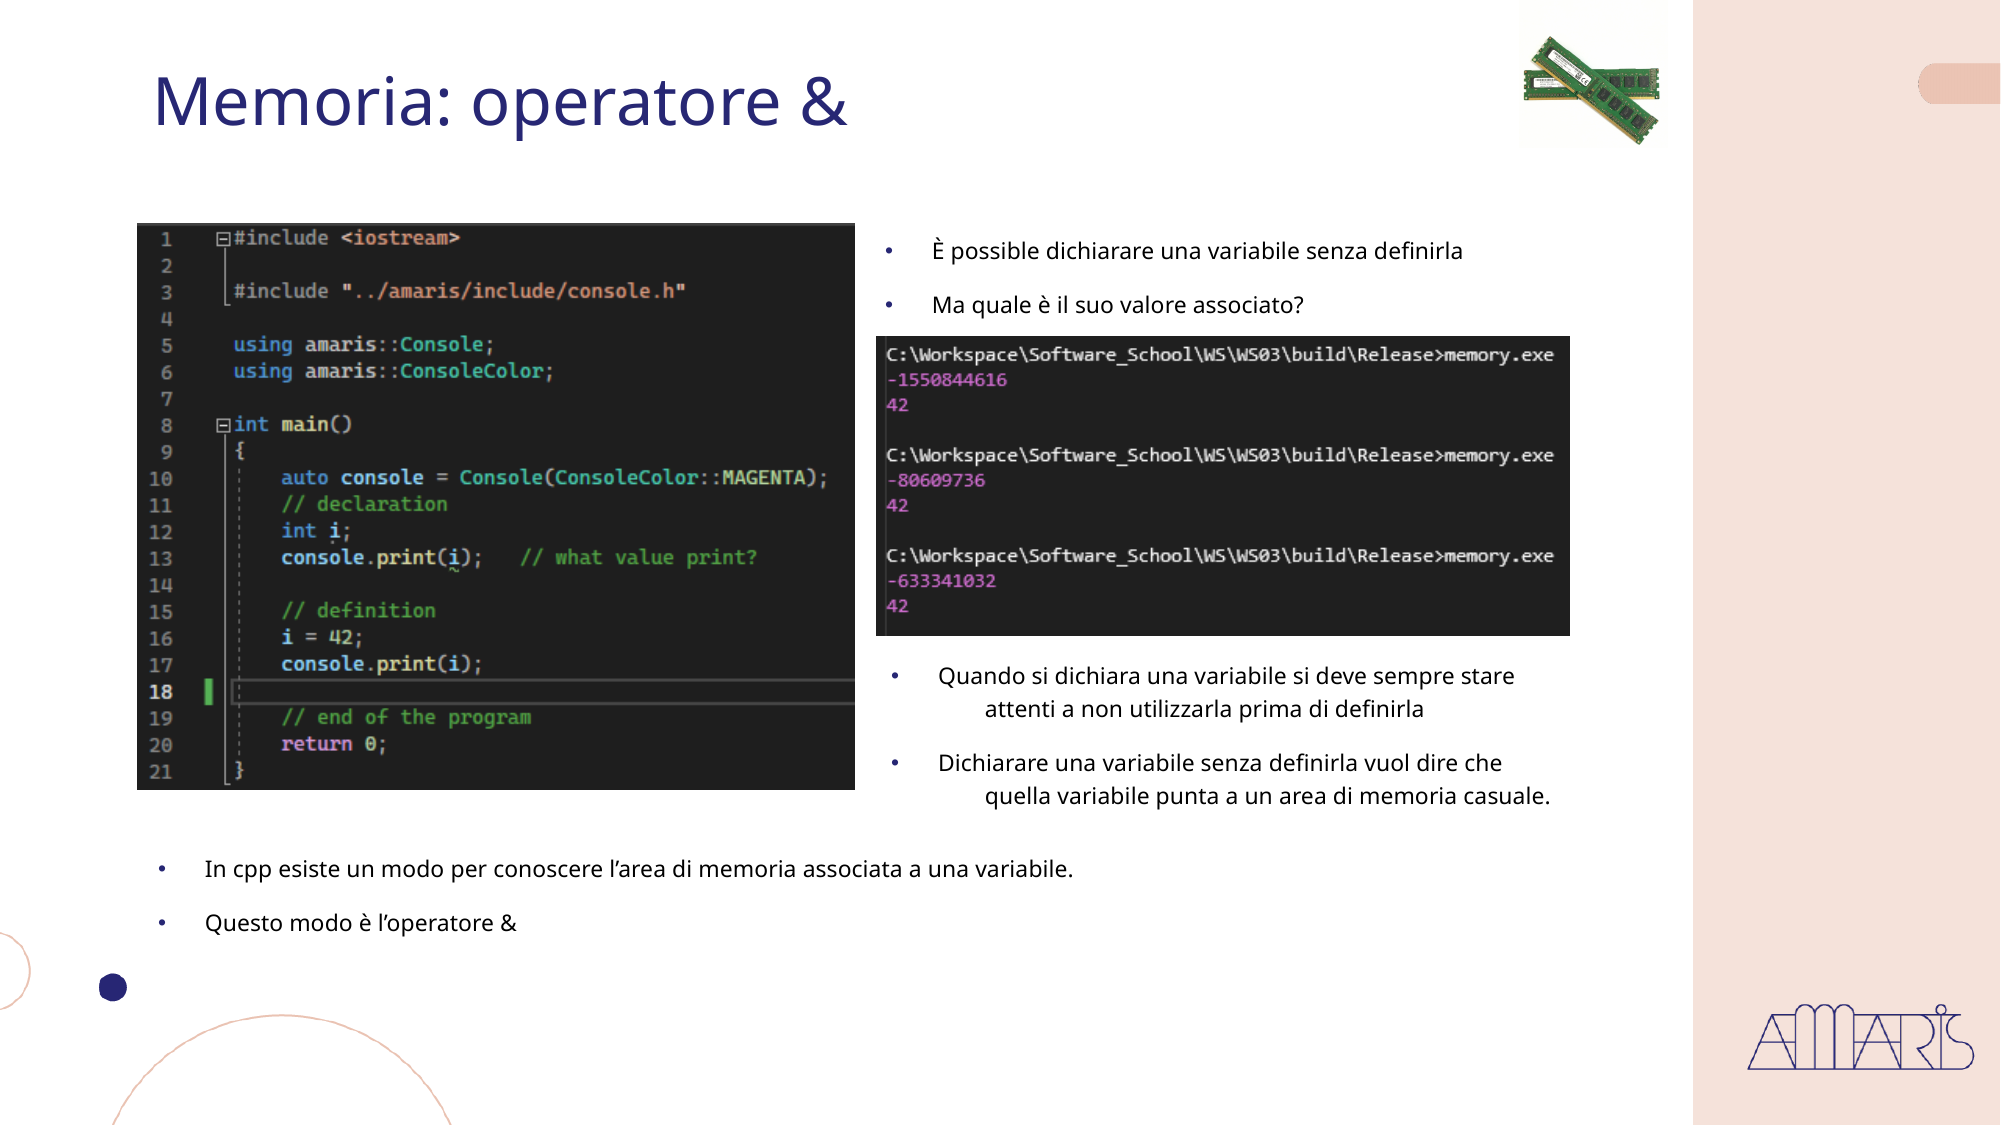

# Memoria: operatore &
È possible dichiarare una variabile senza definirla
Ma quale è il suo valore associato?
Quando si dichiara una variabile si deve sempre stare attenti a non utilizzarla prima di definirla
Dichiarare una variabile senza definirla vuol dire che quella variabile punta a un area di memoria casuale.
In cpp esiste un modo per conoscere l’area di memoria associata a una variabile.
Questo modo è l’operatore &